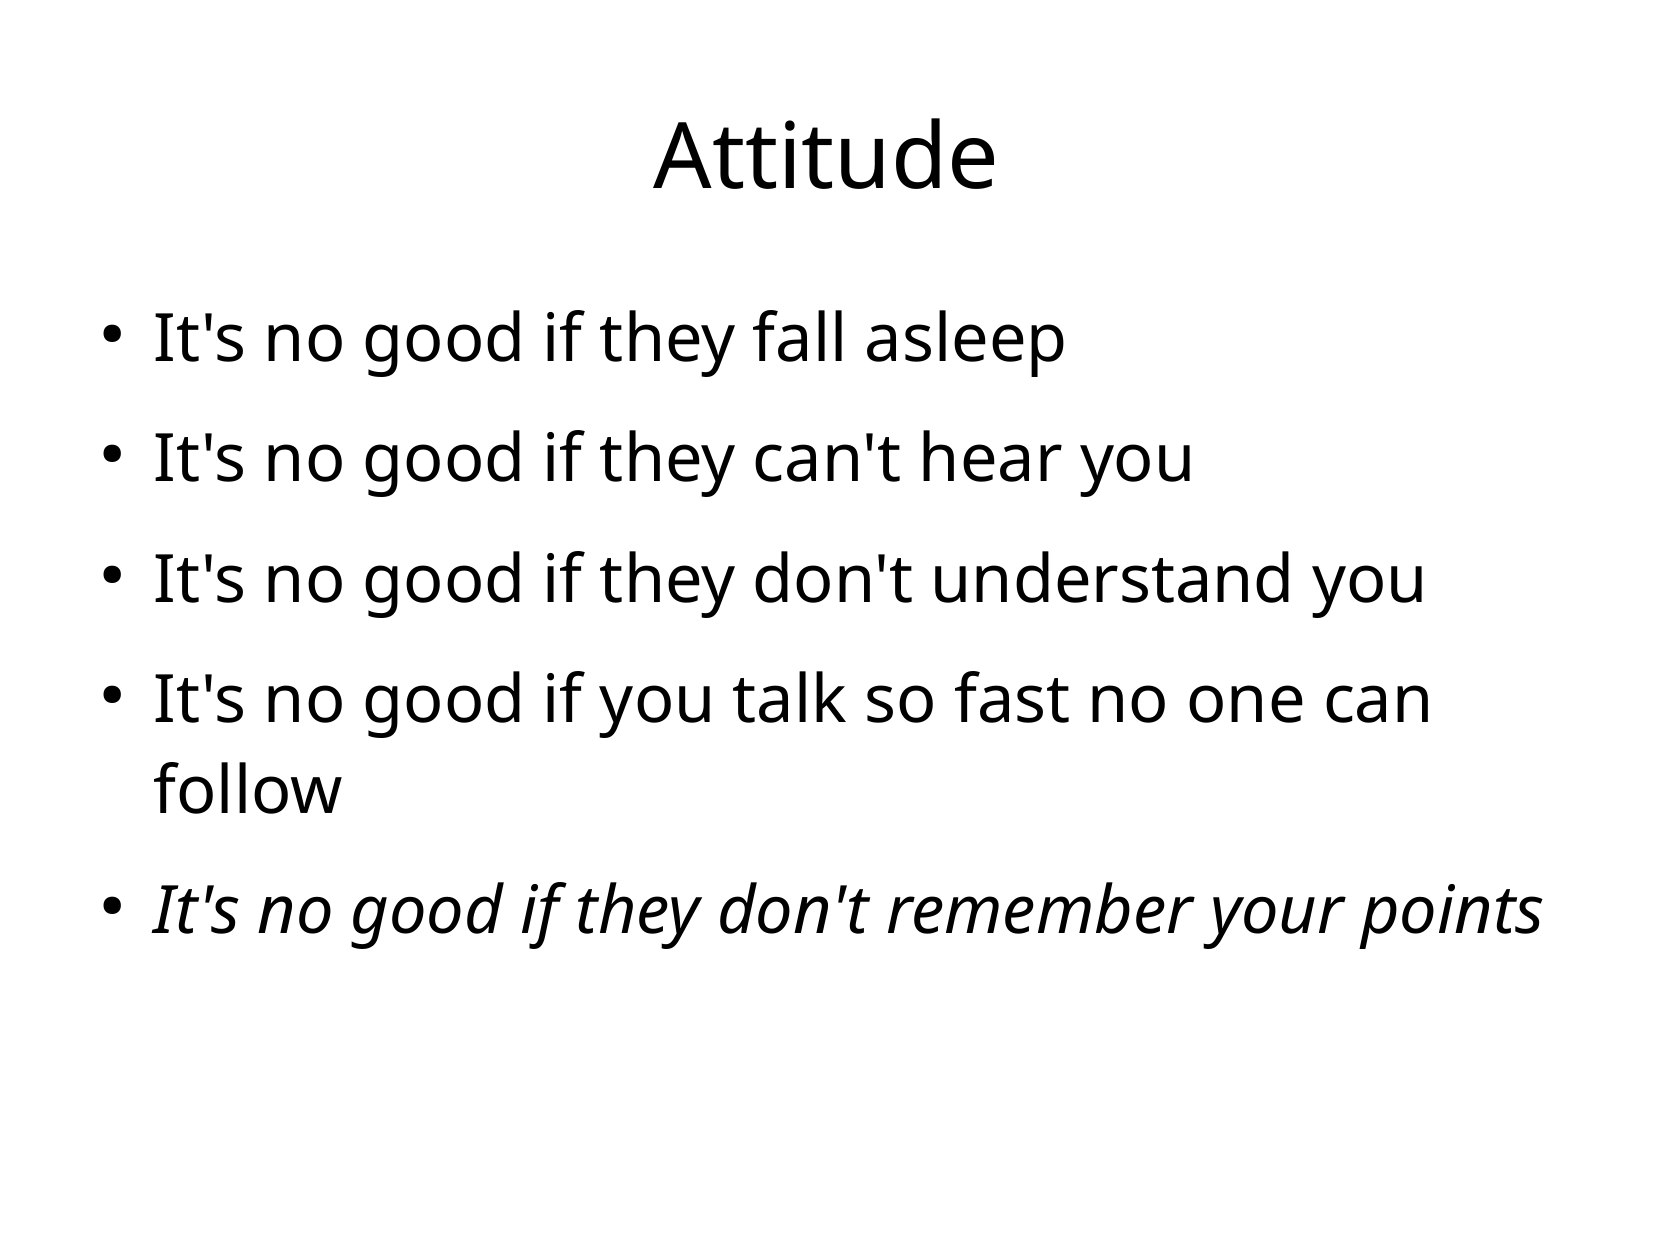

# Attitude
It's no good if they fall asleep
It's no good if they can't hear you
It's no good if they don't understand you
It's no good if you talk so fast no one can follow
It's no good if they don't remember your points